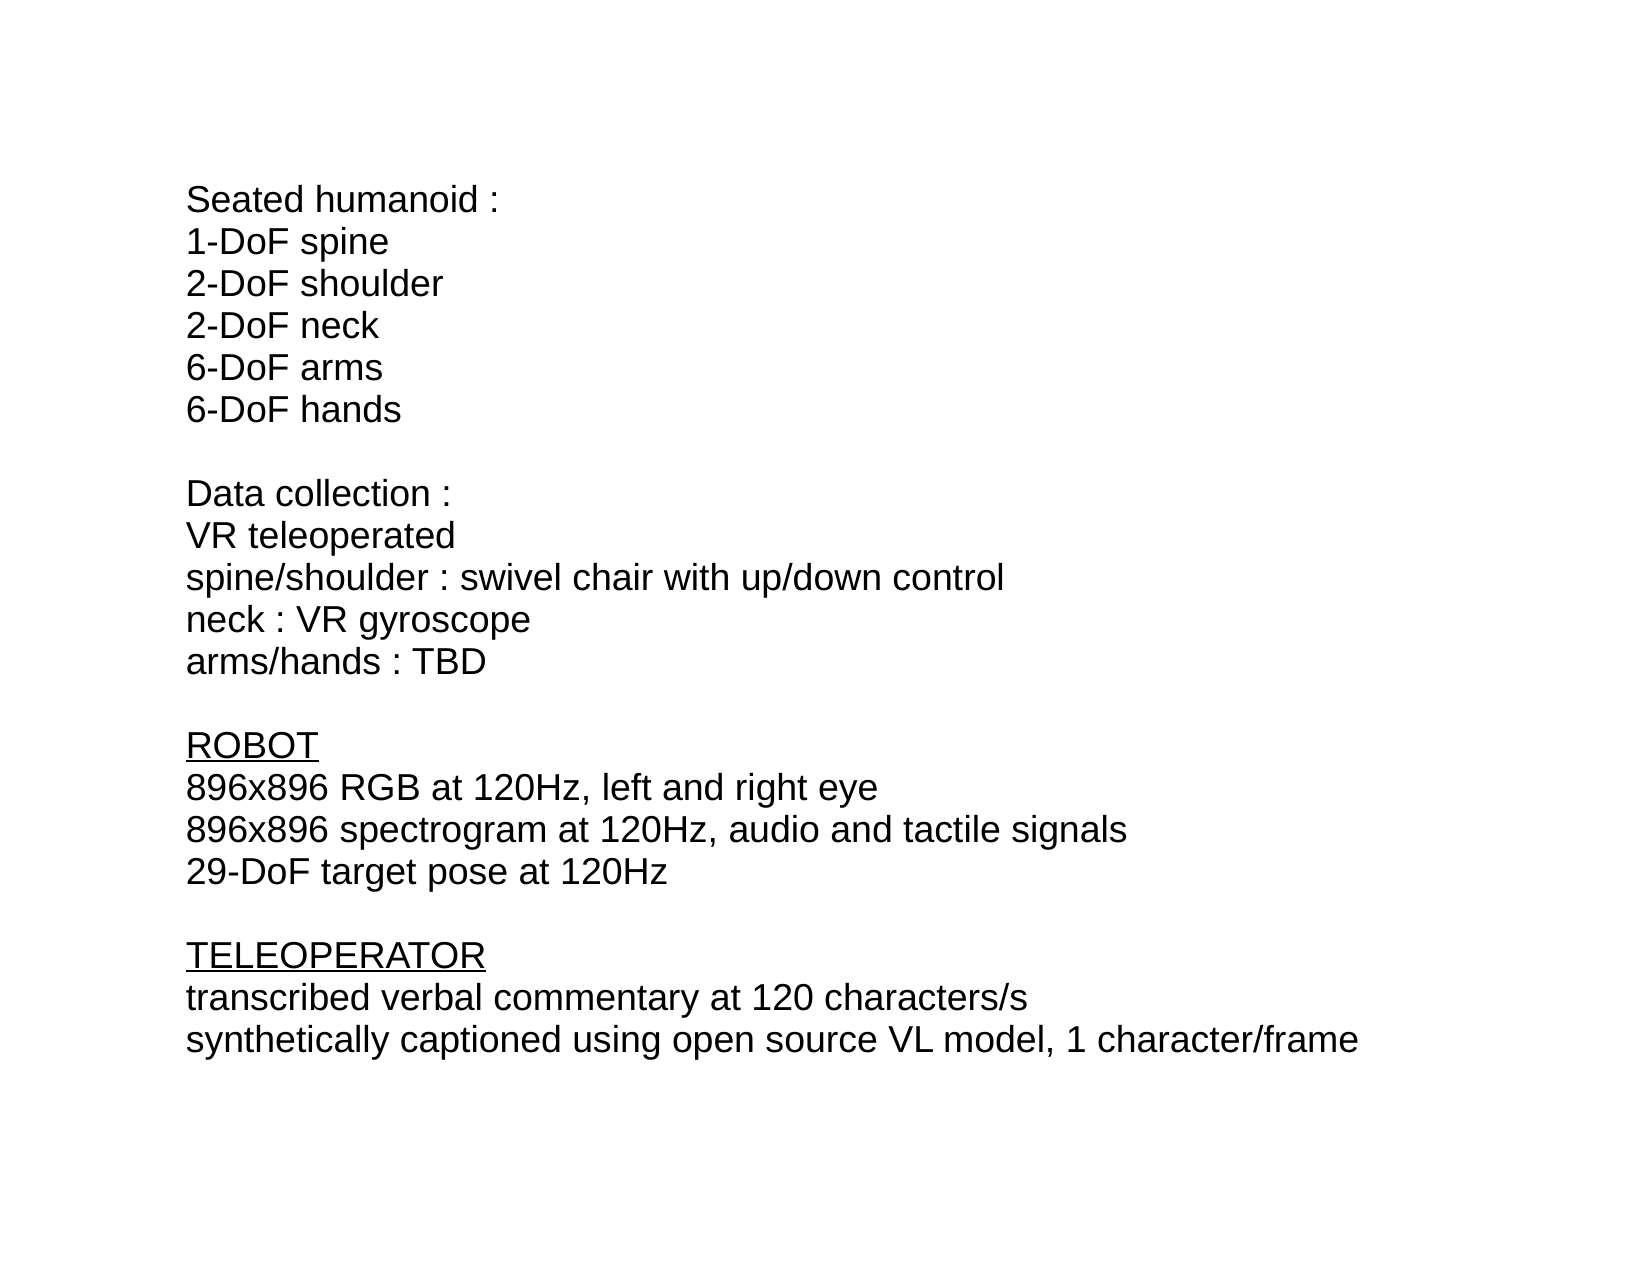

Seated humanoid :
1-DoF spine
2-DoF shoulder
2-DoF neck
6-DoF arms
6-DoF hands
Data collection :
VR teleoperated
spine/shoulder : swivel chair with up/down control
neck : VR gyroscope
arms/hands : TBD
ROBOT
896x896 RGB at 120Hz, left and right eye
896x896 spectrogram at 120Hz, audio and tactile signals
29-DoF target pose at 120Hz
TELEOPERATOR
transcribed verbal commentary at 120 characters/s
synthetically captioned using open source VL model, 1 character/frame